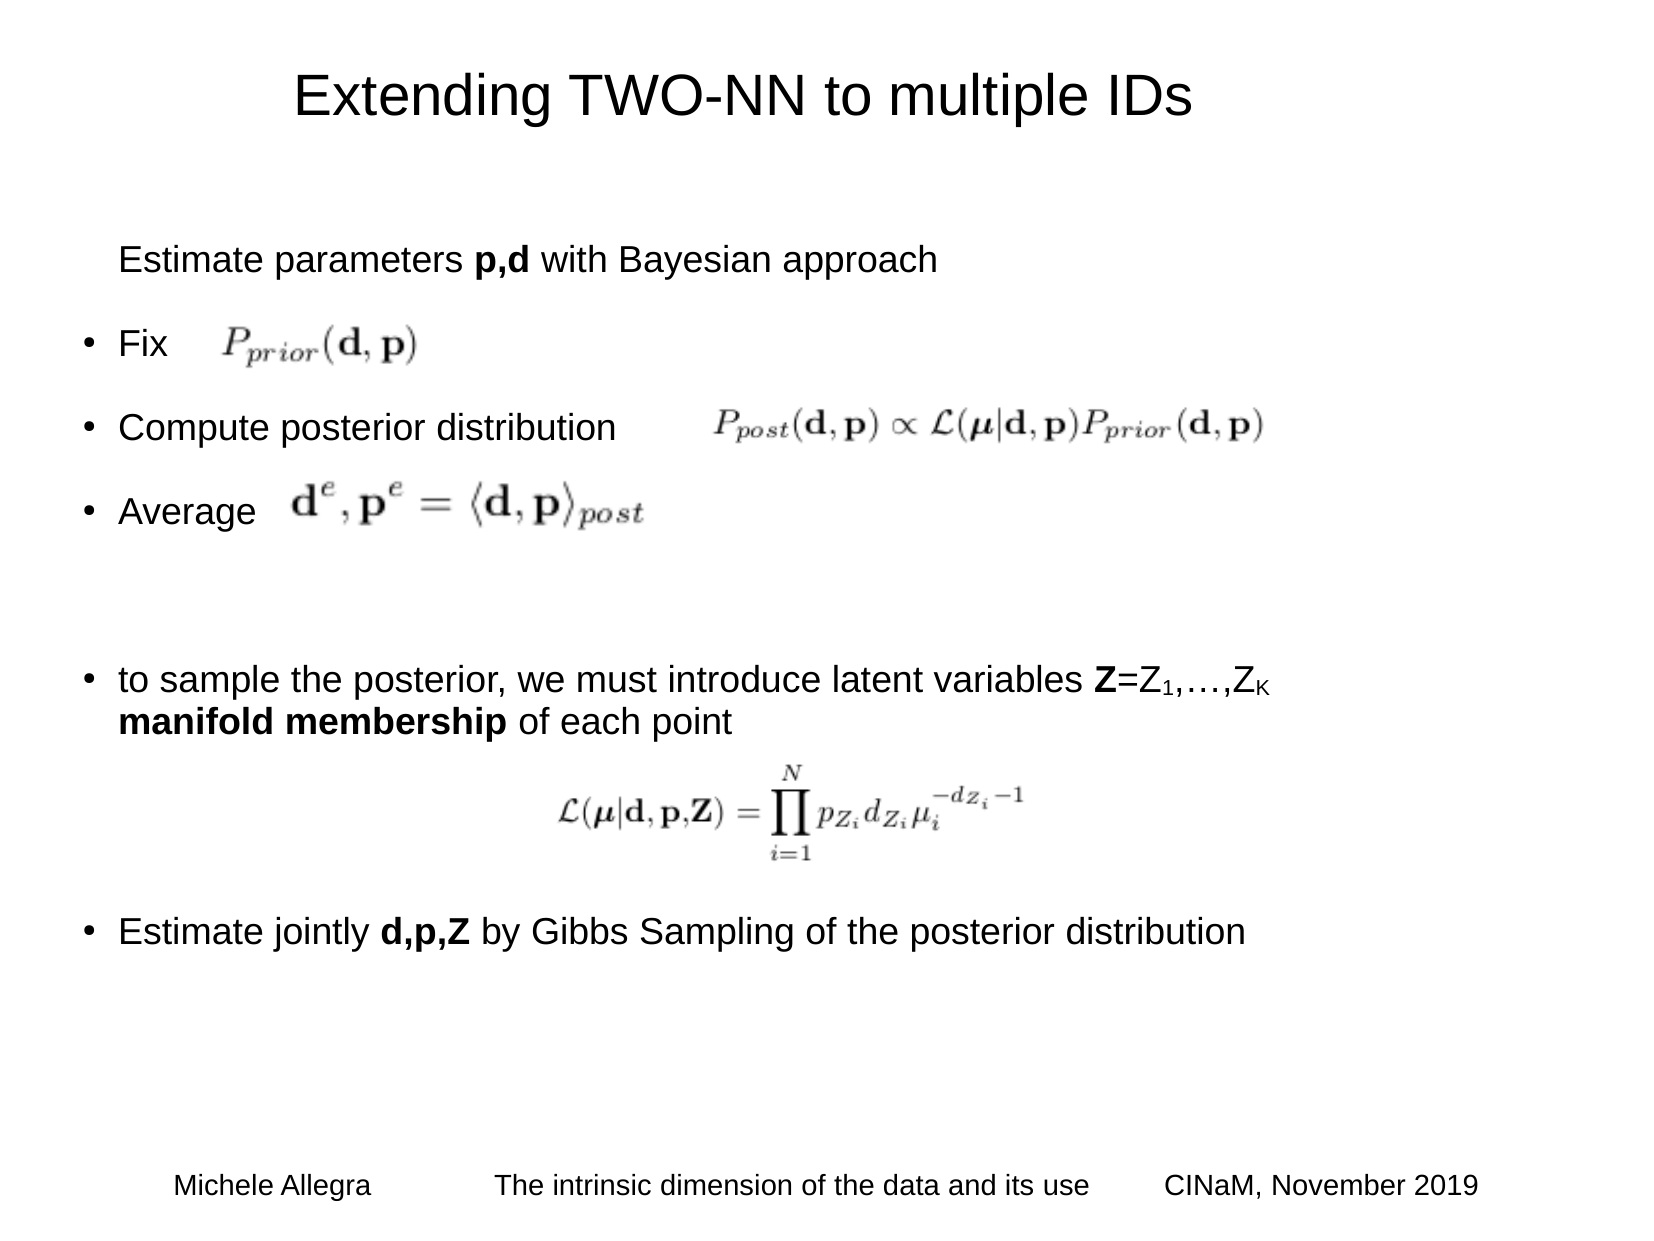

# Extending TWO-NN to multiple IDs
Estimate parameters p,d with Bayesian approach
Fix
Compute posterior distribution
Average
to sample the posterior, we must introduce latent variables Z=Z1,…,ZK
manifold membership of each point
Estimate jointly d,p,Z by Gibbs Sampling of the posterior distribution
Michele Allegra The intrinsic dimension of the data and its use CINaM, November 2019